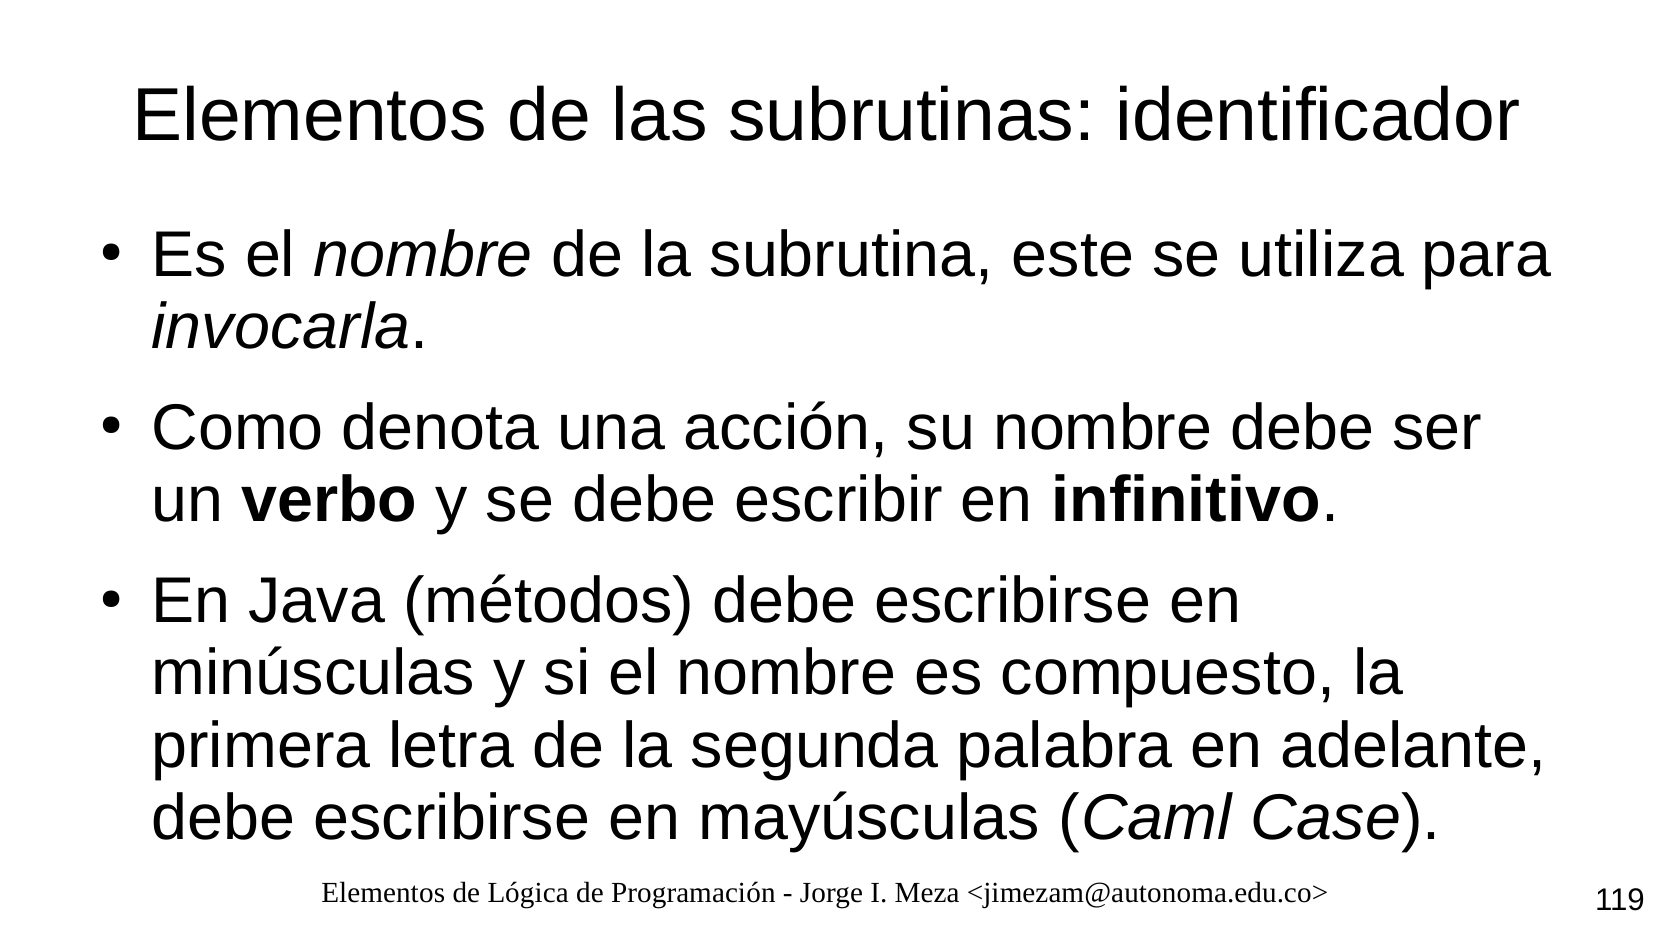

# Elementos de las subrutinas: identificador
Es el nombre de la subrutina, este se utiliza para invocarla.
Como denota una acción, su nombre debe ser un verbo y se debe escribir en infinitivo.
En Java (métodos) debe escribirse en minúsculas y si el nombre es compuesto, la primera letra de la segunda palabra en adelante, debe escribirse en mayúsculas (Caml Case).
Elementos de Lógica de Programación - Jorge I. Meza <jimezam@autonoma.edu.co>